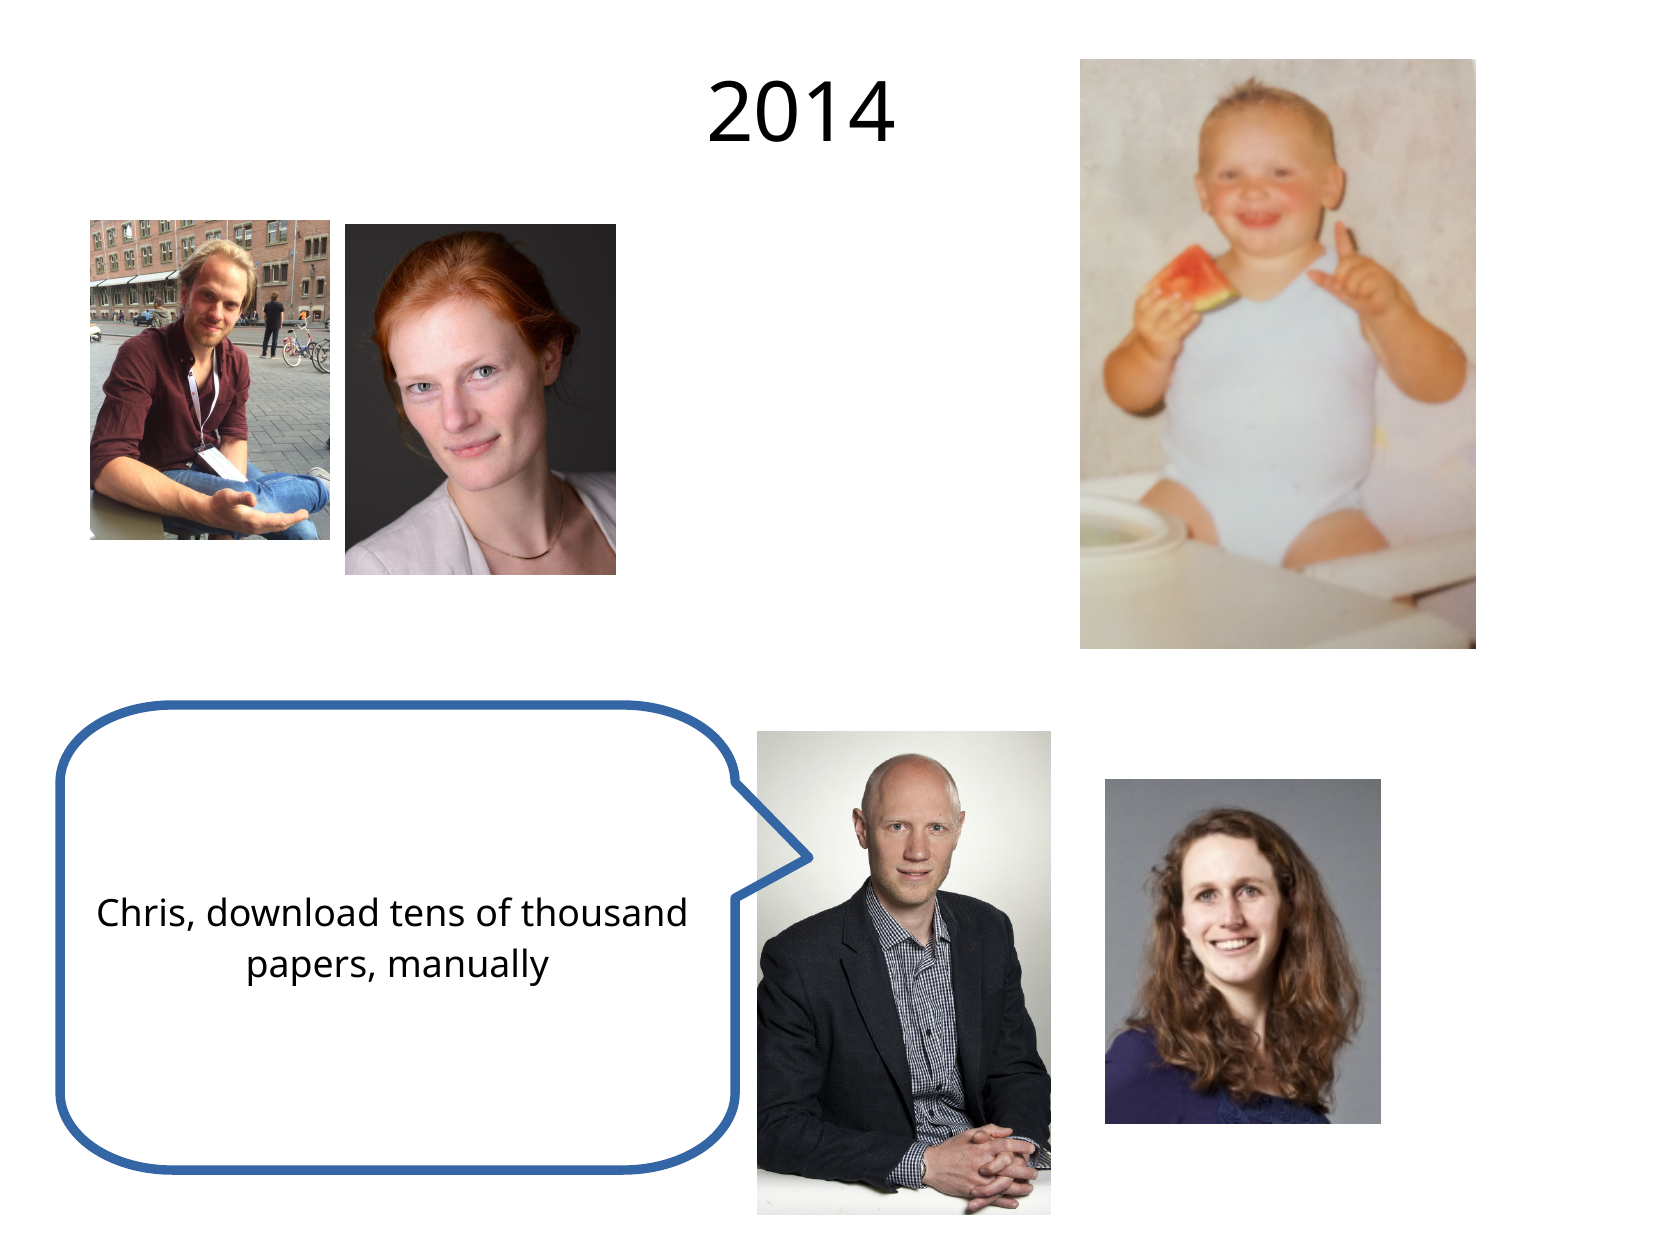

2014
Chris, download tens of thousand
papers, manually